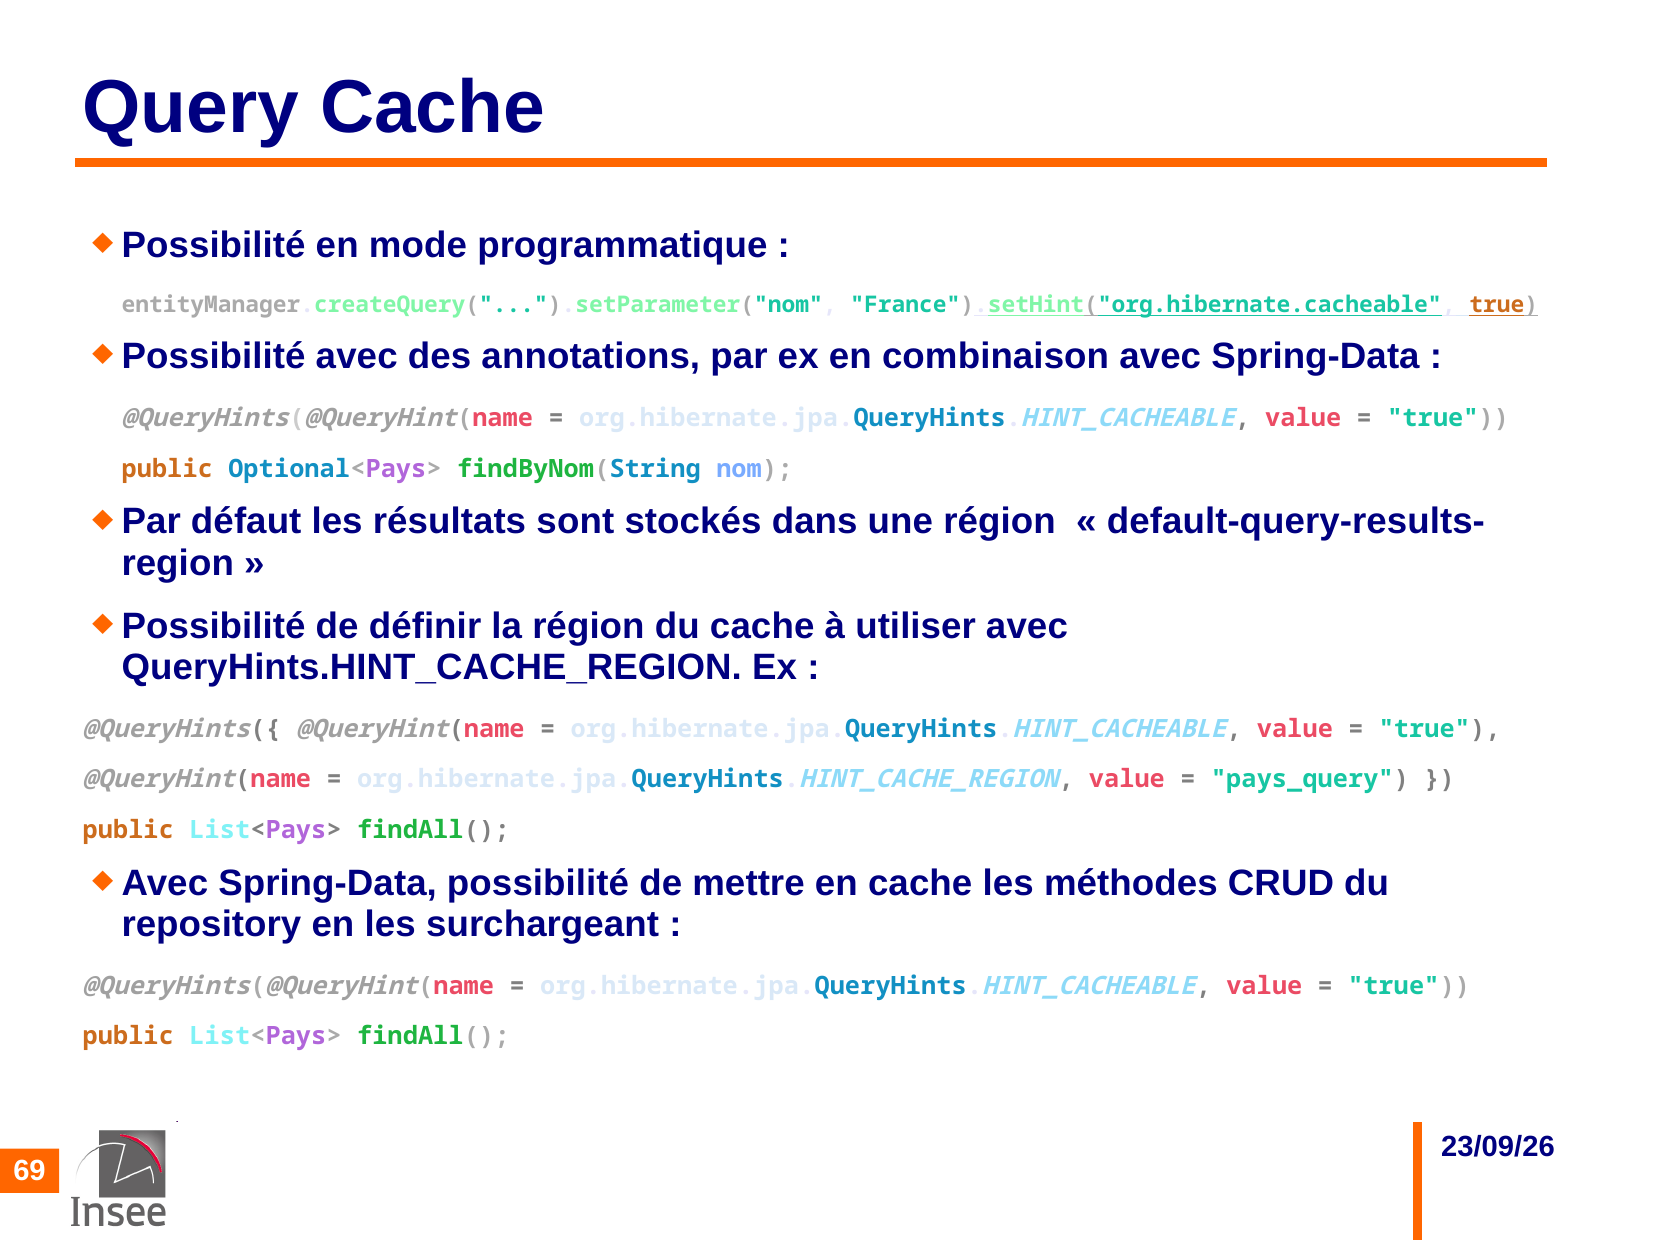

# Query Cache
Possibilité en mode programmatique :
entityManager.createQuery("...").setParameter("nom", "France").setHint("org.hibernate.cacheable", true)
Possibilité avec des annotations, par ex en combinaison avec Spring-Data :
@QueryHints(@QueryHint(name = org.hibernate.jpa.QueryHints.HINT_CACHEABLE, value = "true"))
public Optional<Pays> findByNom(String nom);
Par défaut les résultats sont stockés dans une région « default-query-results-region »
Possibilité de définir la région du cache à utiliser avec QueryHints.HINT_CACHE_REGION. Ex :
@QueryHints({ @QueryHint(name = org.hibernate.jpa.QueryHints.HINT_CACHEABLE, value = "true"),
@QueryHint(name = org.hibernate.jpa.QueryHints.HINT_CACHE_REGION, value = "pays_query") })
public List<Pays> findAll();
Avec Spring-Data, possibilité de mettre en cache les méthodes CRUD du repository en les surchargeant :
@QueryHints(@QueryHint(name = org.hibernate.jpa.QueryHints.HINT_CACHEABLE, value = "true"))
public List<Pays> findAll();
69